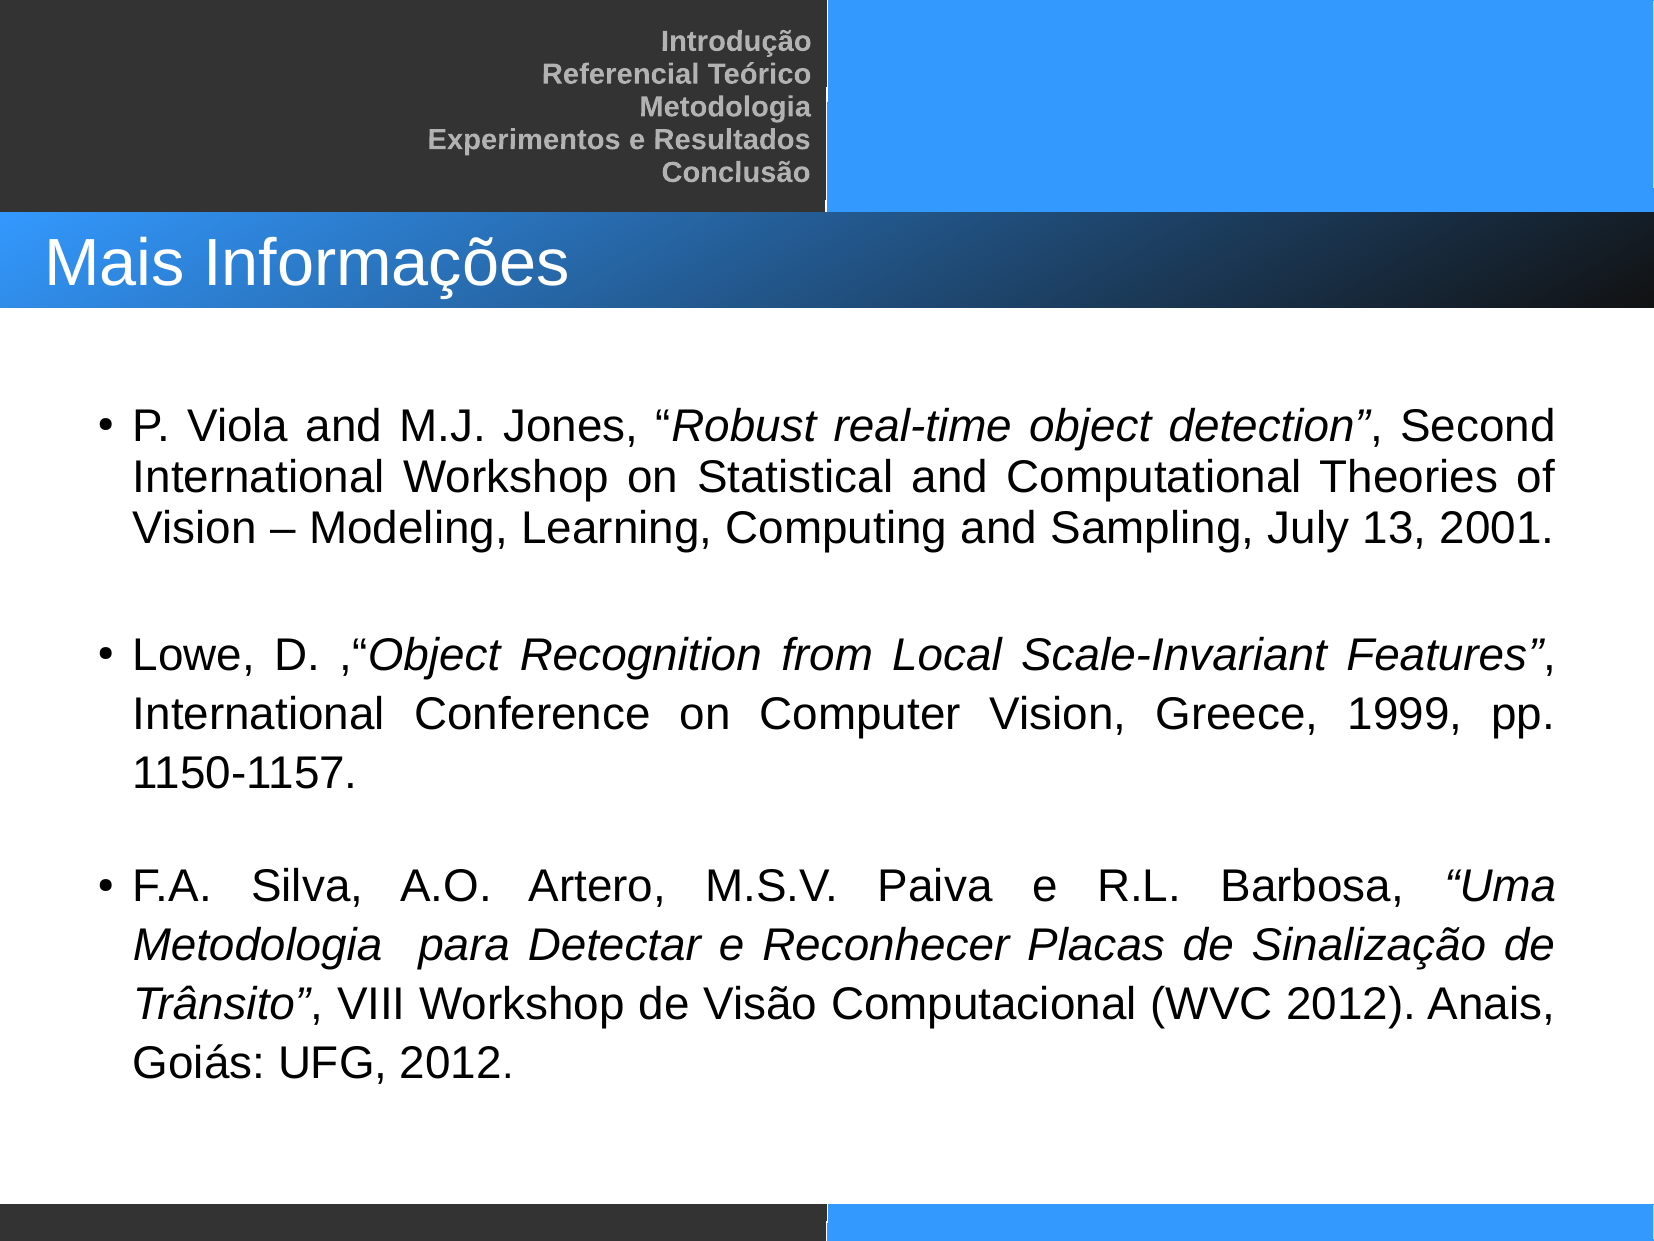

Introdução
Referencial Teórico
Metodologia
Experimentos e Resultados
Conclusão
Mais Informações
P. Viola and M.J. Jones, “Robust real-time object detection”, Second International Workshop on Statistical and Computational Theories of Vision – Modeling, Learning, Computing and Sampling, July 13, 2001.
Lowe, D. ,“Object Recognition from Local Scale-Invariant Features”, International Conference on Computer Vision, Greece, 1999, pp. 1150-1157.
F.A. Silva, A.O. Artero, M.S.V. Paiva e R.L. Barbosa, “Uma Metodologia para Detectar e Reconhecer Placas de Sinalização de Trânsito”, VIII Workshop de Visão Computacional (WVC 2012). Anais, Goiás: UFG, 2012.